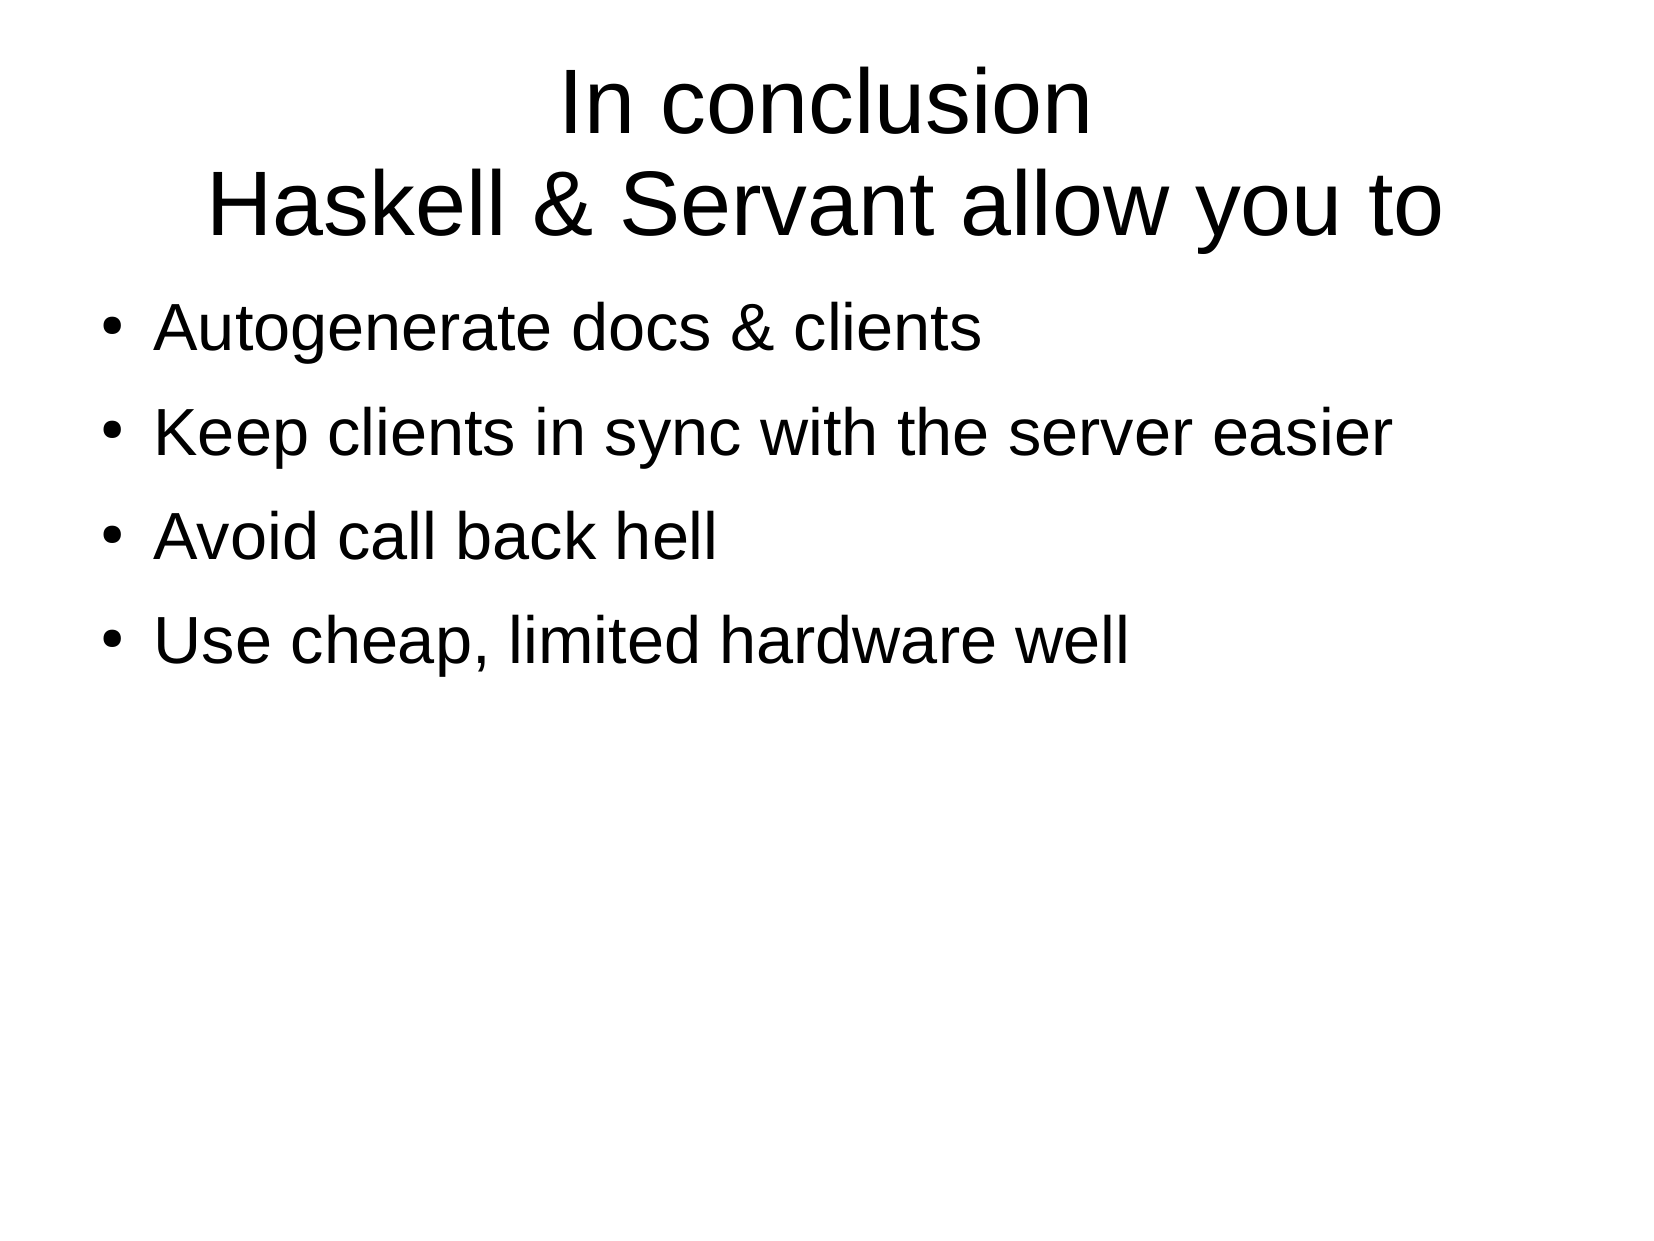

# In conclusion Haskell & Servant allow you to
Autogenerate docs & clients
Keep clients in sync with the server easier
Avoid call back hell
Use cheap, limited hardware well